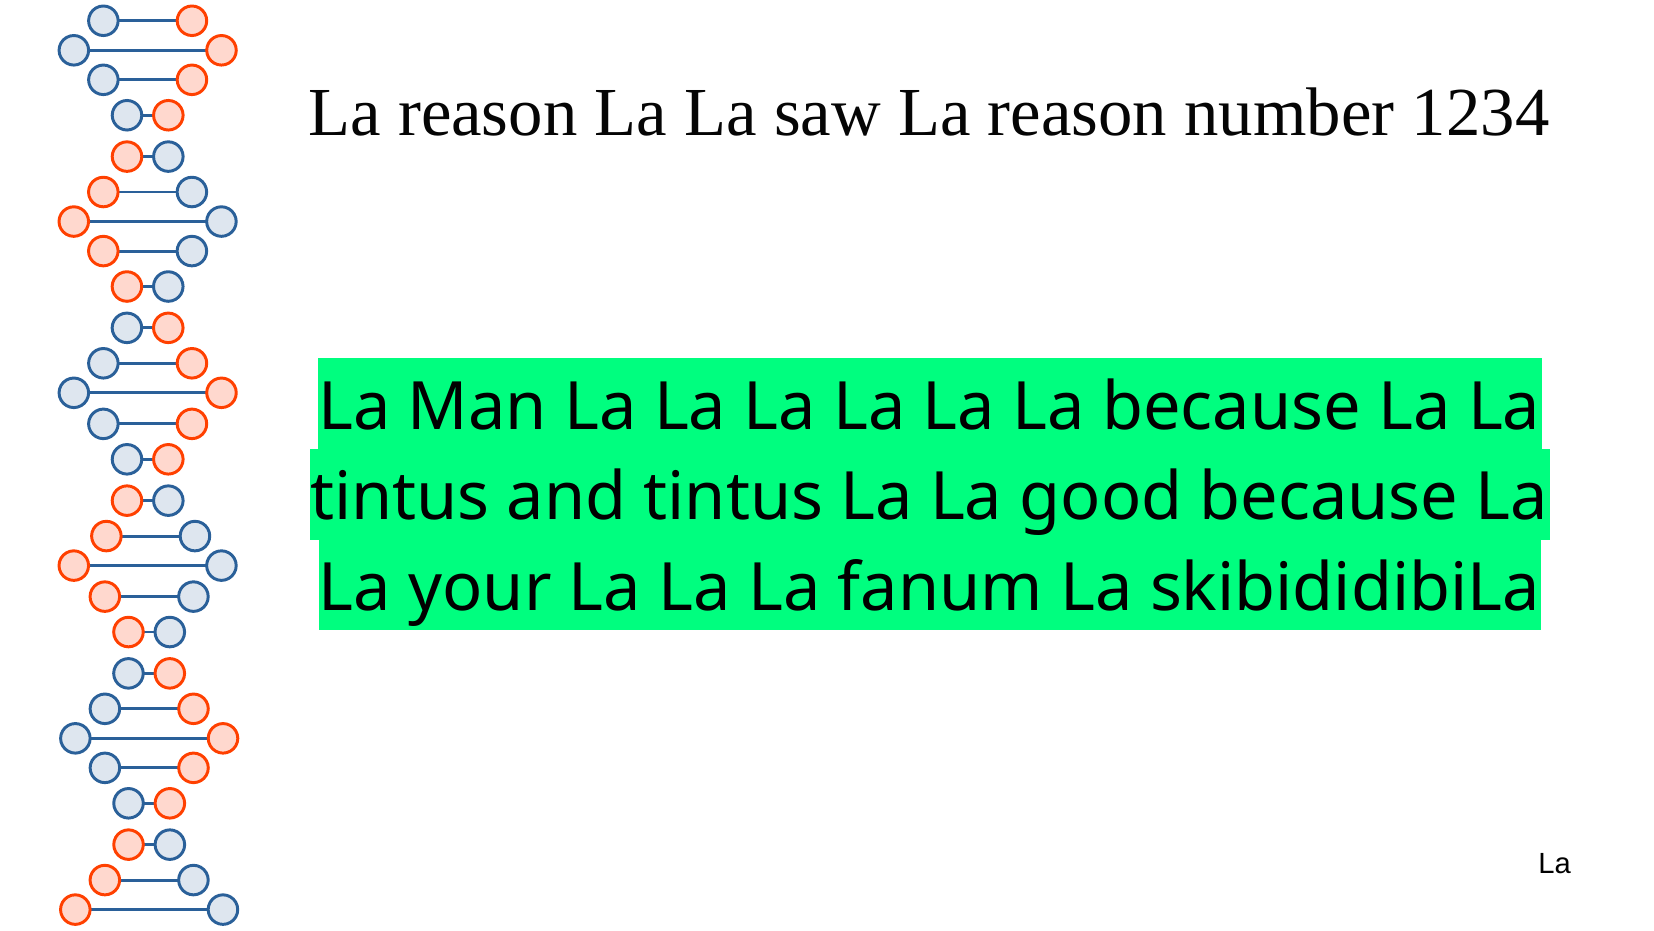

# La reason La La saw La reason number 1234
La Man La La La La La La because La La tintus and tintus La La good because La La your La La La fanum La skibididibiLa
9